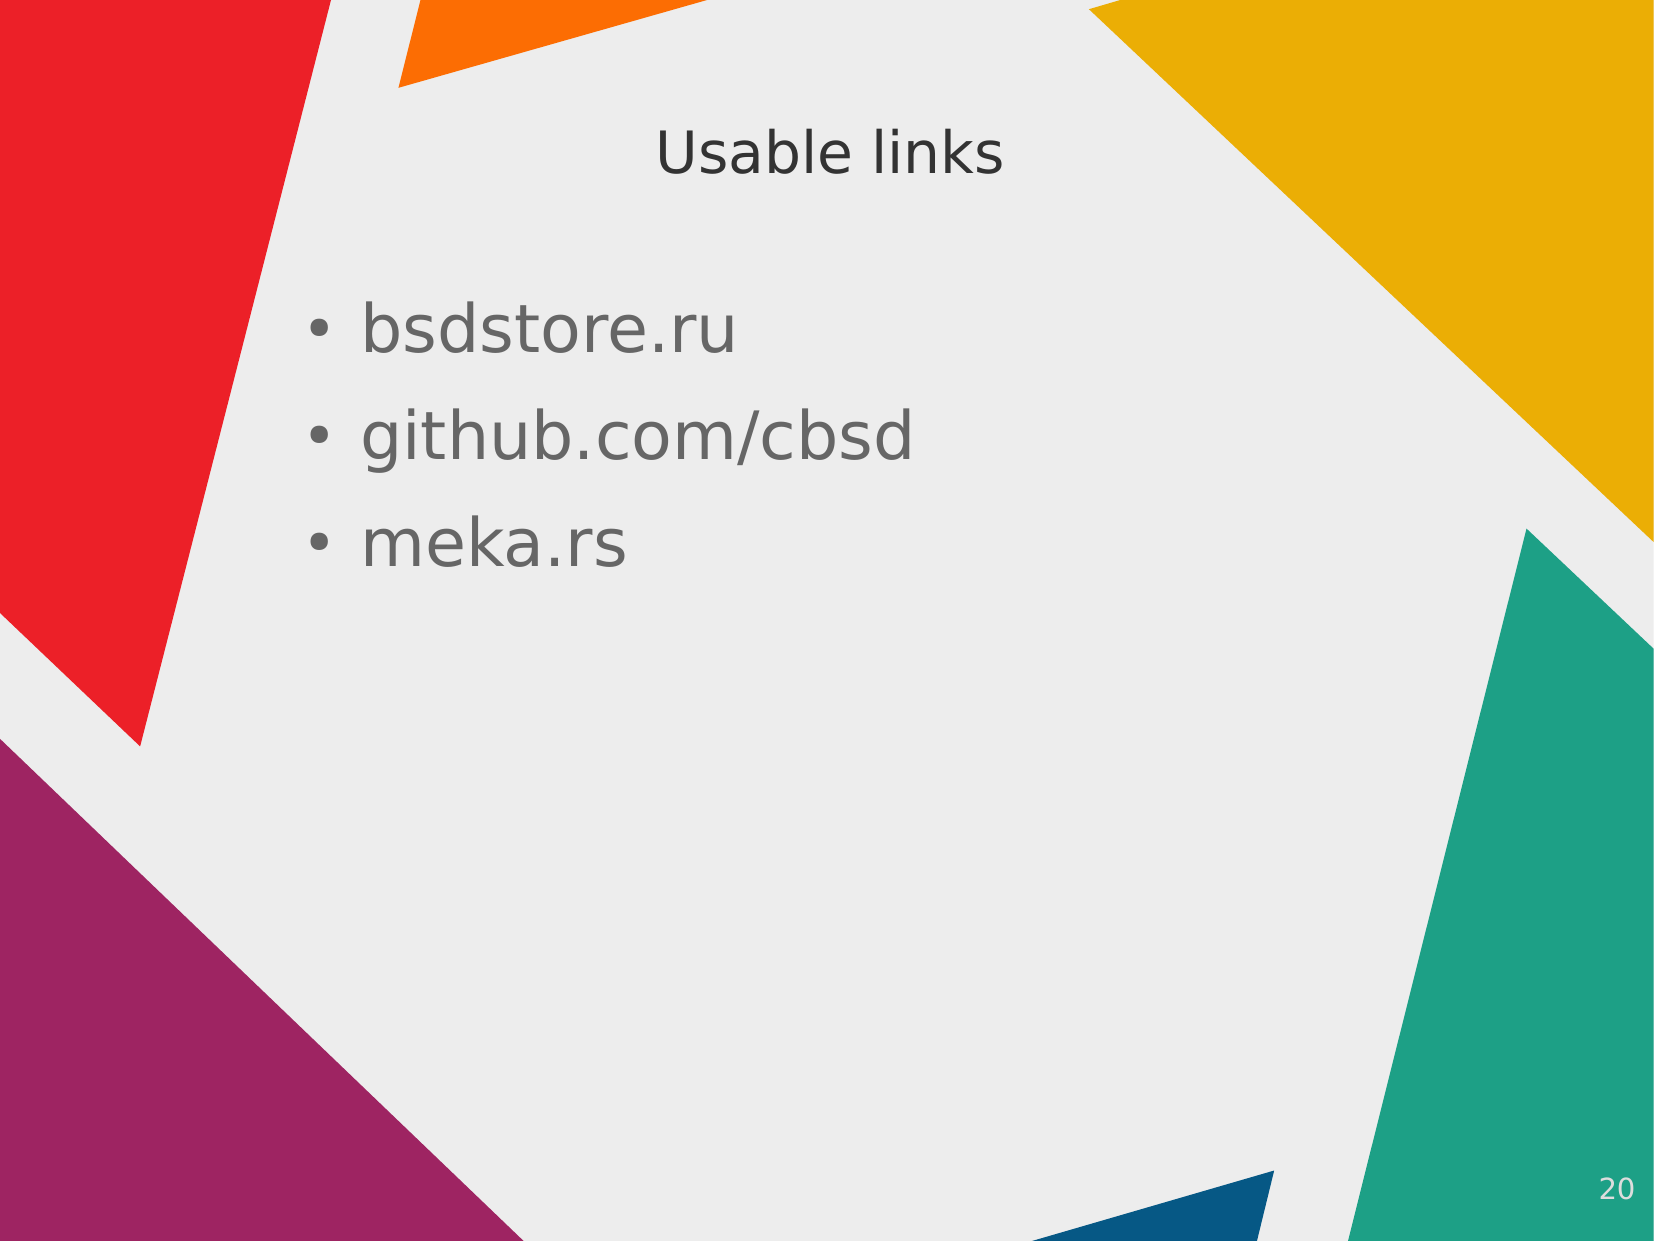

# Usable links
bsdstore.ru
github.com/cbsd
meka.rs
20